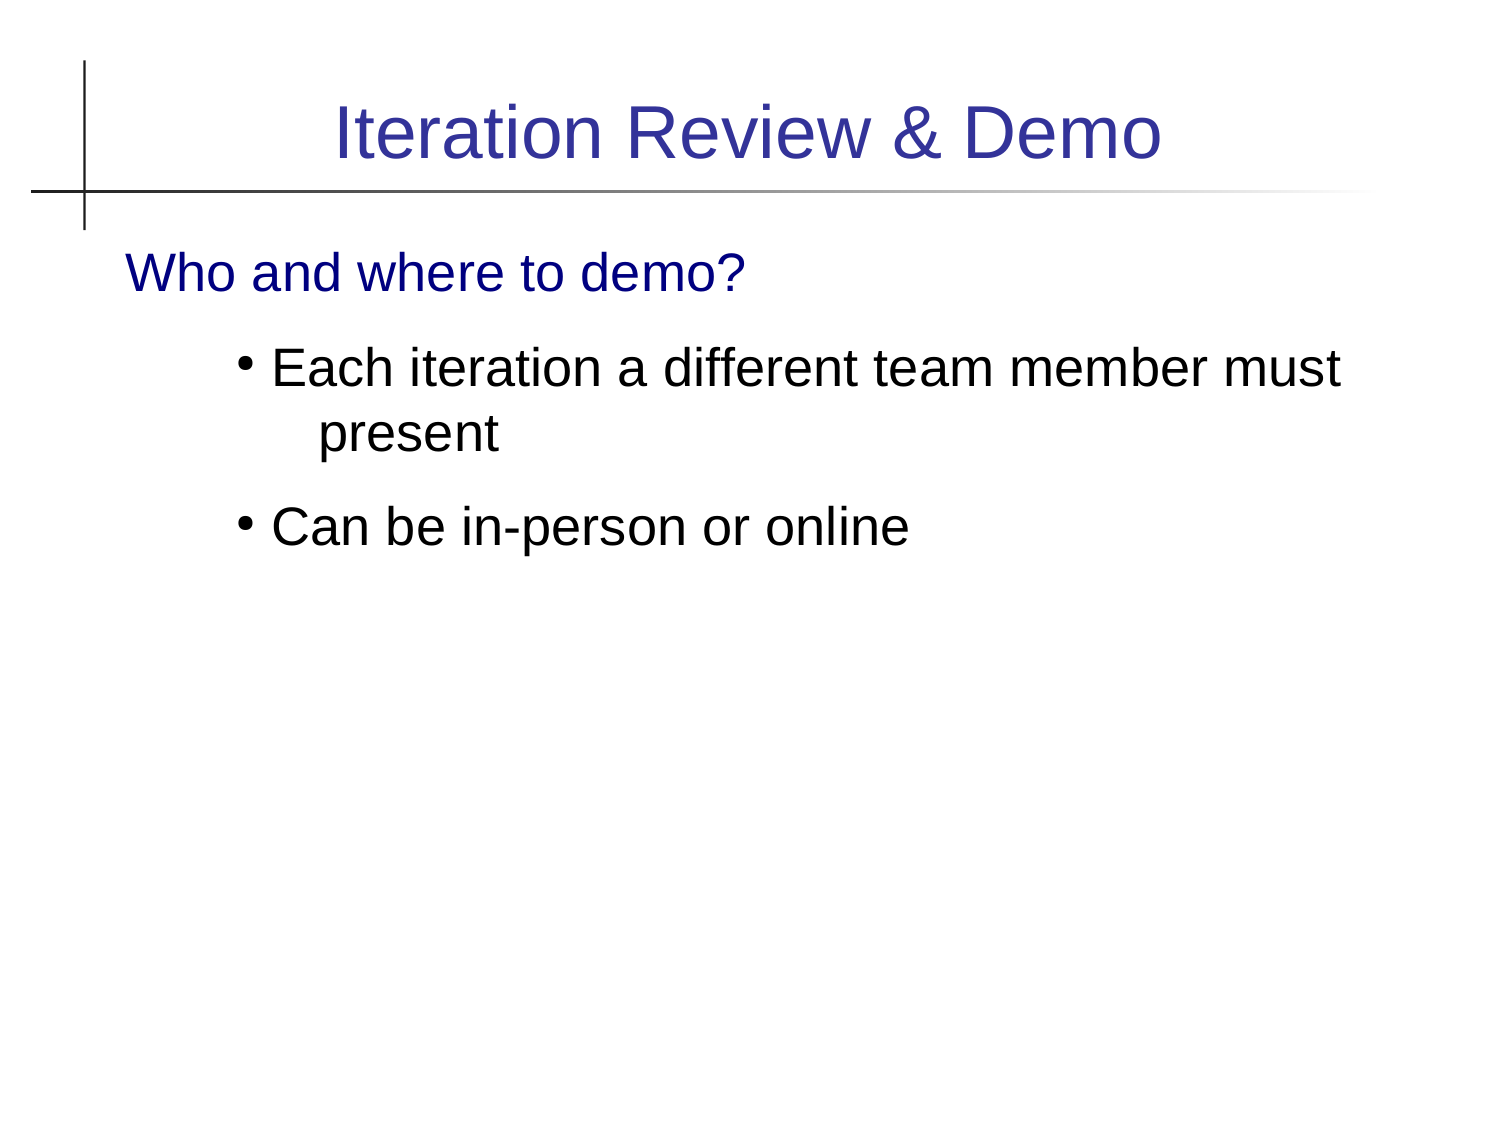

# Iteration Review & Demo
Who and where to demo?
Each iteration a different team member must present
Can be in-person or online